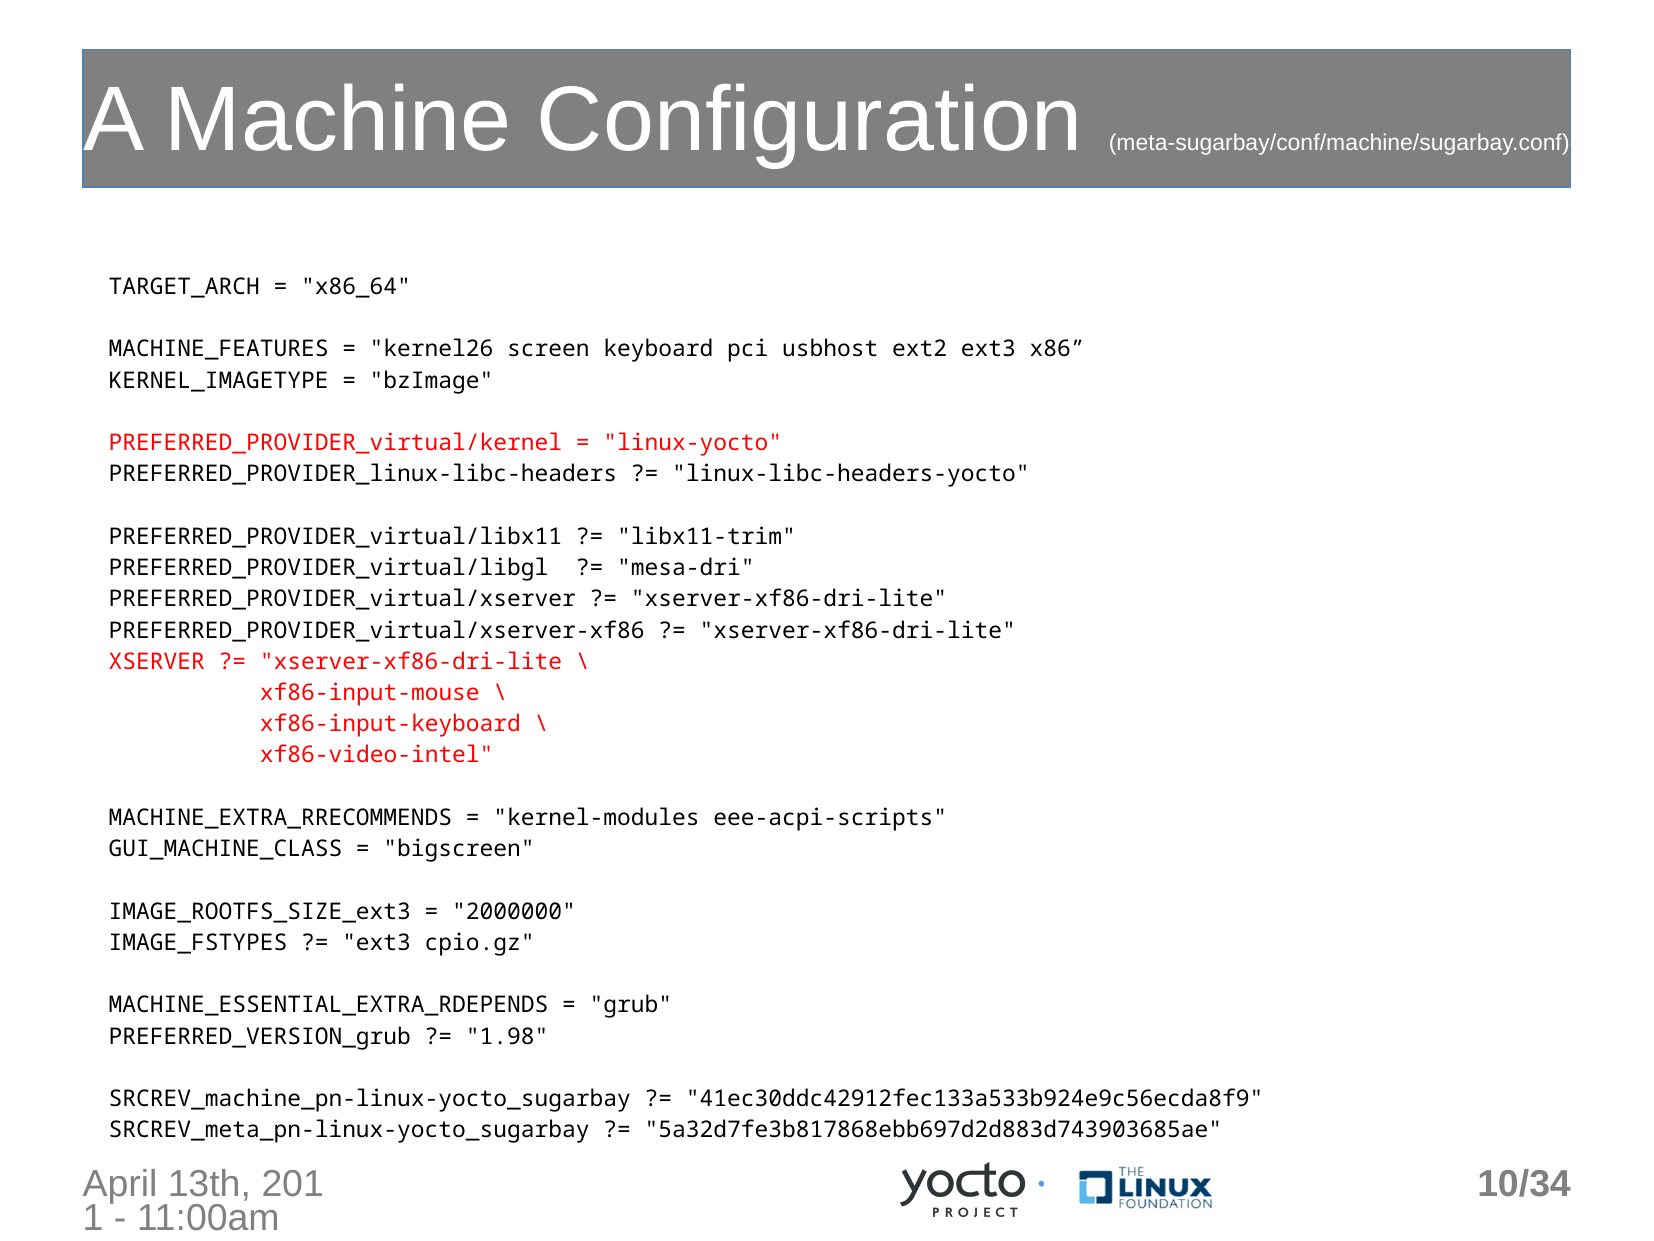

# A Machine Configuration (meta-sugarbay/conf/machine/sugarbay.conf)
TARGET_ARCH = "x86_64"
MACHINE_FEATURES = "kernel26 screen keyboard pci usbhost ext2 ext3 x86”
KERNEL_IMAGETYPE = "bzImage"
PREFERRED_PROVIDER_virtual/kernel = "linux-yocto"
PREFERRED_PROVIDER_linux-libc-headers ?= "linux-libc-headers-yocto"
PREFERRED_PROVIDER_virtual/libx11 ?= "libx11-trim"
PREFERRED_PROVIDER_virtual/libgl ?= "mesa-dri"
PREFERRED_PROVIDER_virtual/xserver ?= "xserver-xf86-dri-lite"
PREFERRED_PROVIDER_virtual/xserver-xf86 ?= "xserver-xf86-dri-lite"
XSERVER ?= "xserver-xf86-dri-lite \
 xf86-input-mouse \
 xf86-input-keyboard \
 xf86-video-intel"
MACHINE_EXTRA_RRECOMMENDS = "kernel-modules eee-acpi-scripts"
GUI_MACHINE_CLASS = "bigscreen"
IMAGE_ROOTFS_SIZE_ext3 = "2000000"
IMAGE_FSTYPES ?= "ext3 cpio.gz"
MACHINE_ESSENTIAL_EXTRA_RDEPENDS = "grub"
PREFERRED_VERSION_grub ?= "1.98"
SRCREV_machine_pn-linux-yocto_sugarbay ?= "41ec30ddc42912fec133a533b924e9c56ecda8f9"
SRCREV_meta_pn-linux-yocto_sugarbay ?= "5a32d7fe3b817868ebb697d2d883d743903685ae"
April 13th, 2011 - 11:00am
10